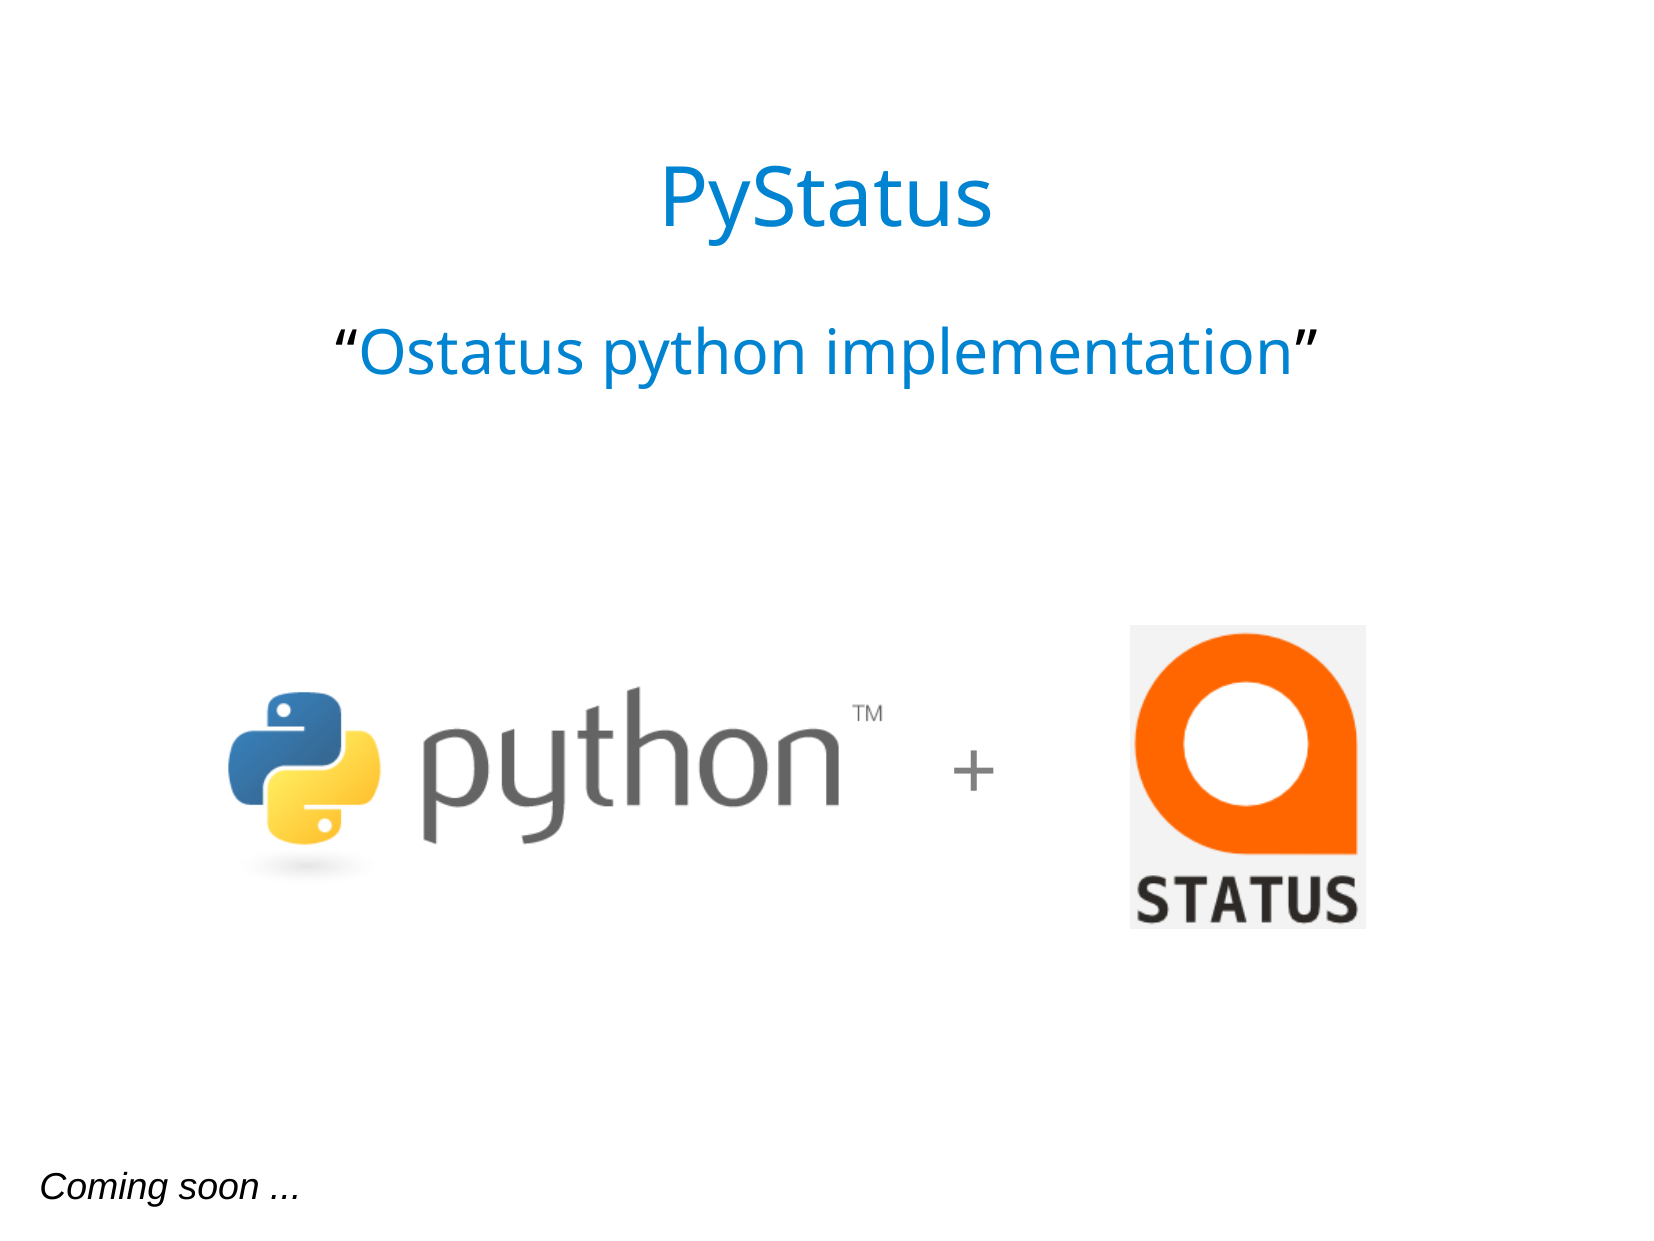

# PyStatus
“Ostatus python implementation”
+
Coming soon ...